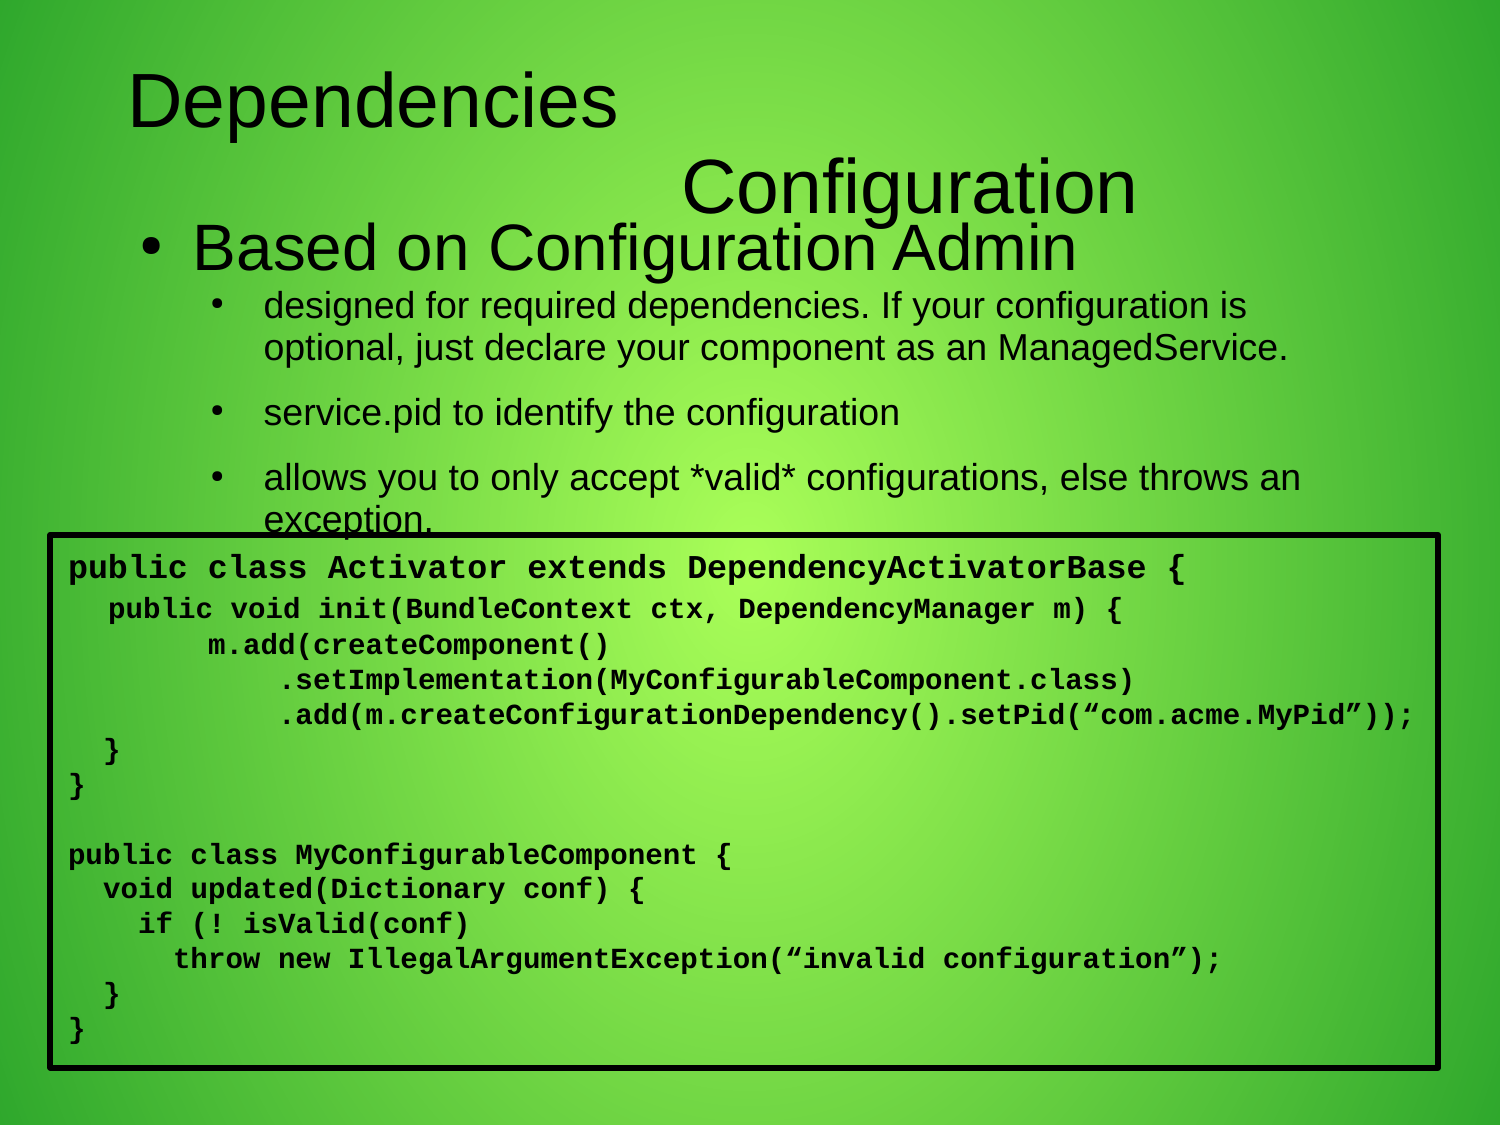

# Dependencies		 Configuration
Based on Configuration Admin
designed for required dependencies. If your configuration is optional, just declare your component as an ManagedService.
service.pid to identify the configuration
allows you to only accept *valid* configurations, else throws an exception.
public class Activator extends DependencyActivatorBase {
 public void init(BundleContext ctx, DependencyManager m) {
 m.add(createComponent()
 .setImplementation(MyConfigurableComponent.class)
 .add(m.createConfigurationDependency().setPid(“com.acme.MyPid”));
 }
}
public class MyConfigurableComponent {
 void updated(Dictionary conf) {
 if (! isValid(conf)
 throw new IllegalArgumentException(“invalid configuration”);
 }
}